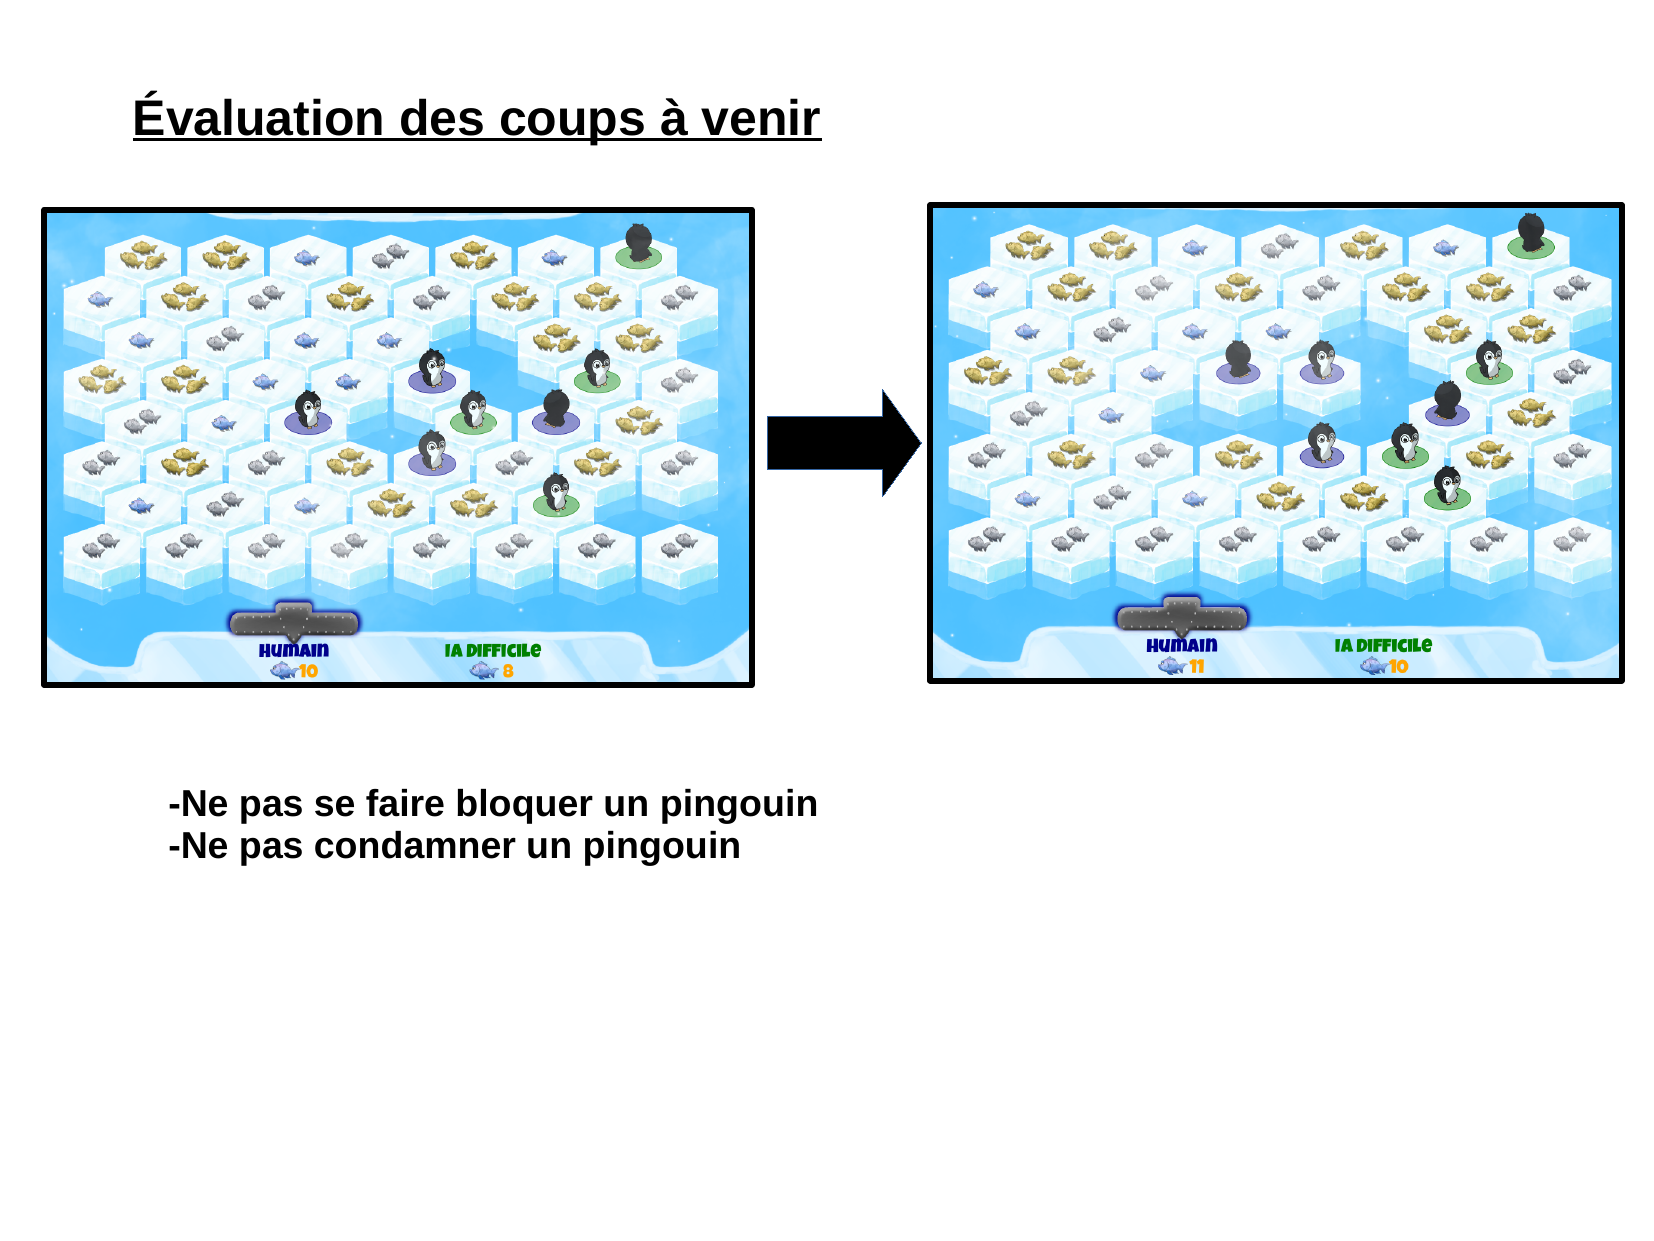

Évaluation des coups à venir
-Ne pas se faire bloquer un pingouin
-Ne pas condamner un pingouin